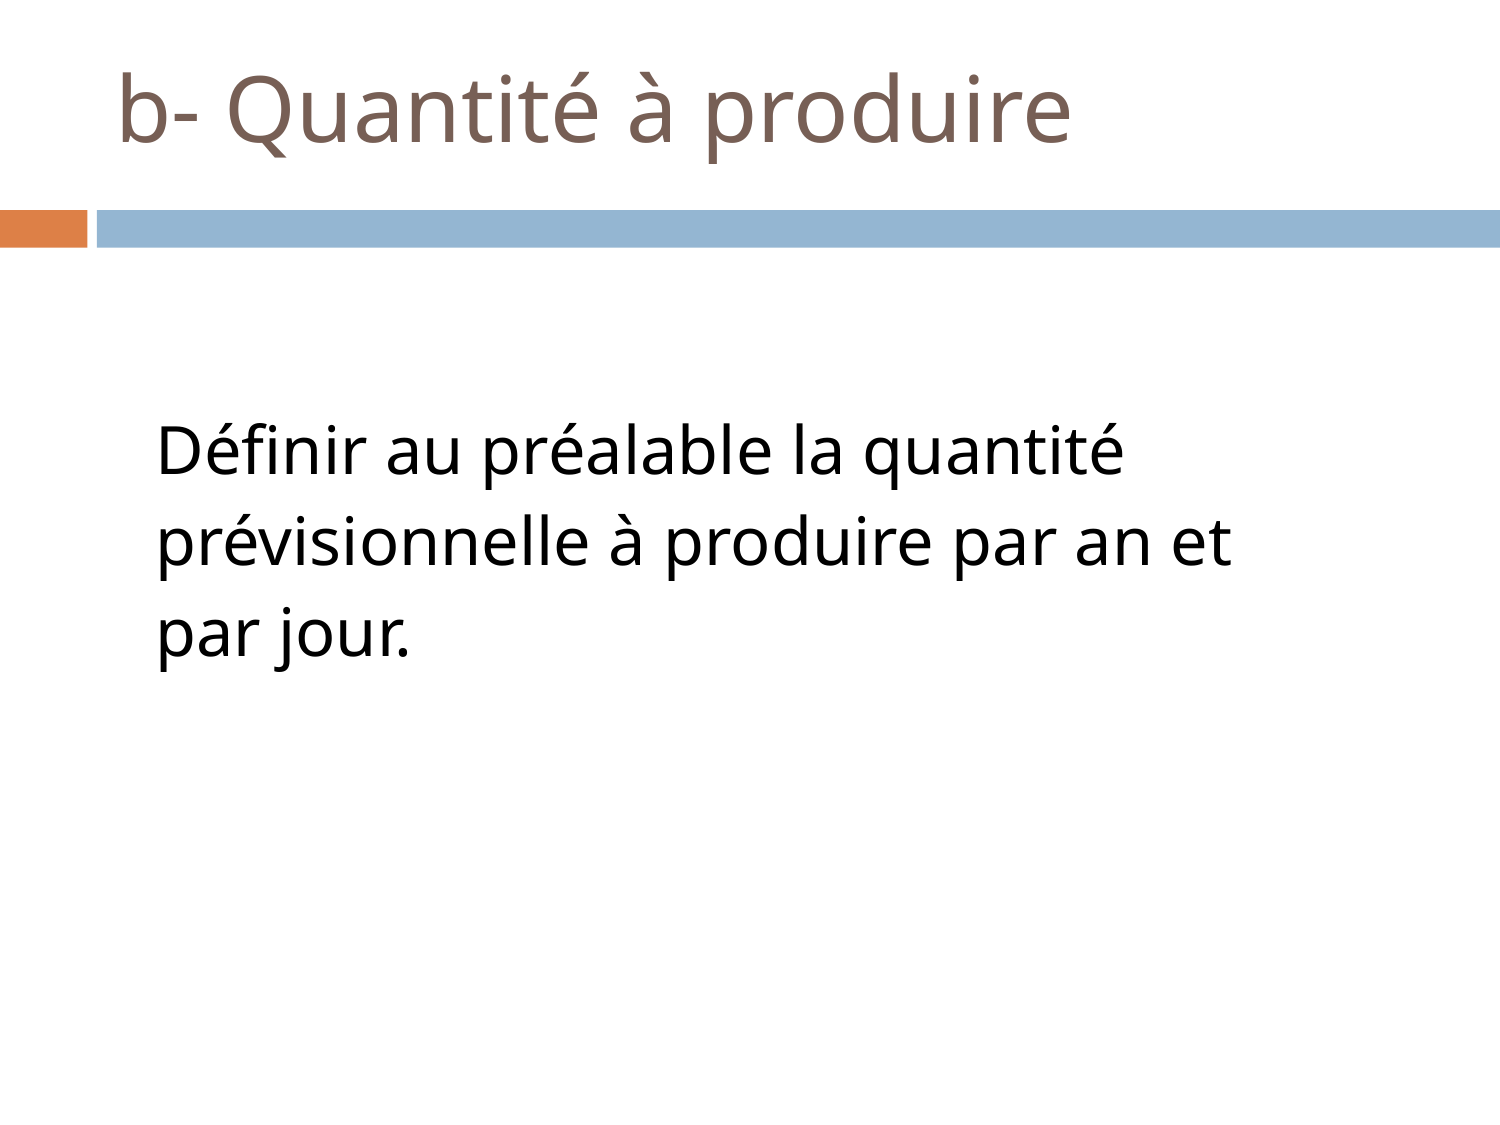

# b- Quantité à produire
Définir au préalable la quantité prévisionnelle à produire par an et par jour.